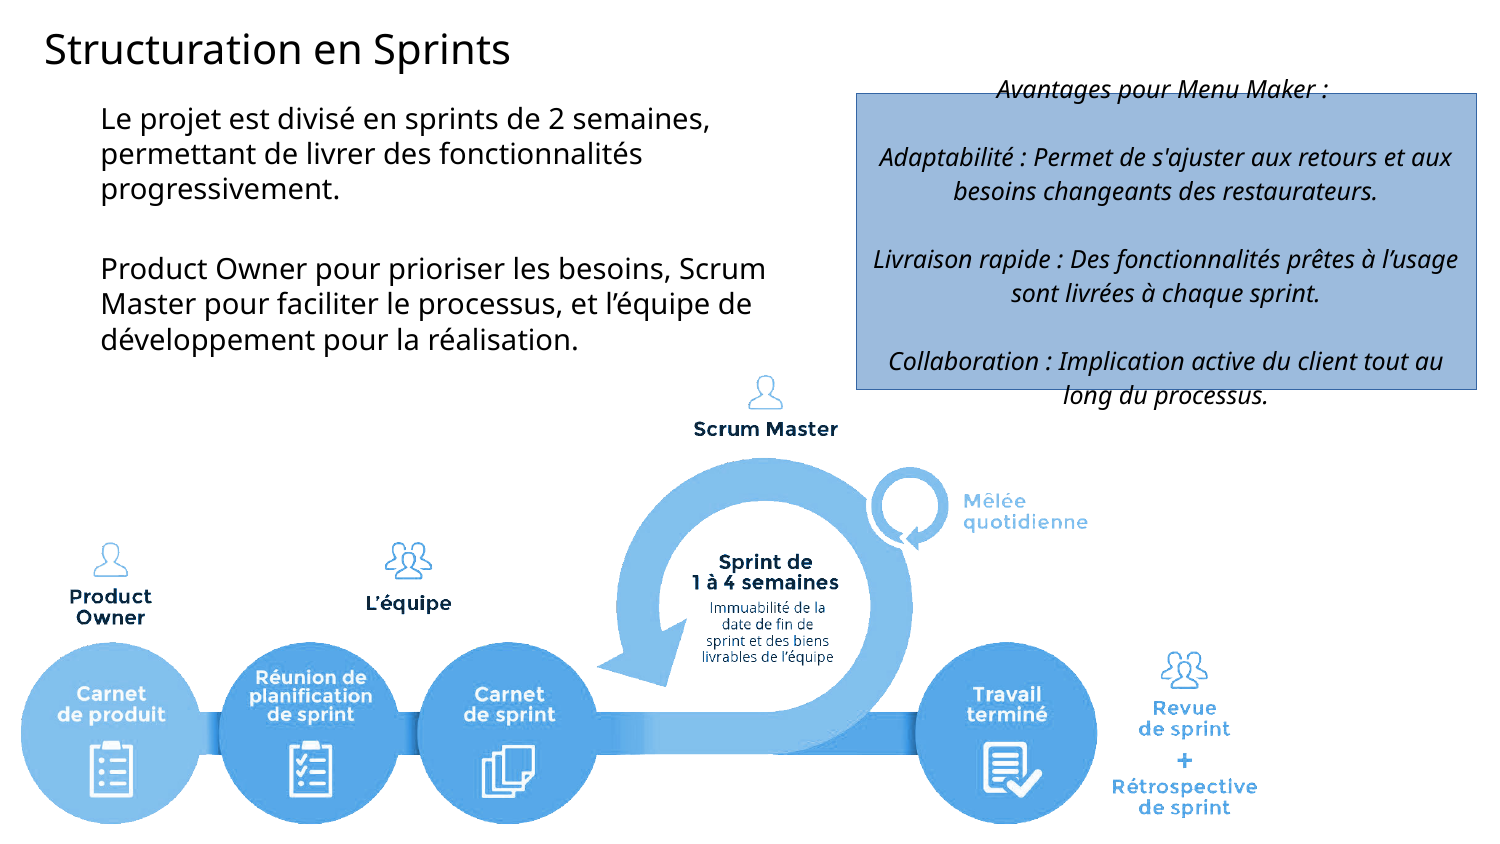

Structuration en Sprints
# Le projet est divisé en sprints de 2 semaines, permettant de livrer des fonctionnalités progressivement.
Product Owner pour prioriser les besoins, Scrum Master pour faciliter le processus, et l’équipe de développement pour la réalisation.
Avantages pour Menu Maker :
Adaptabilité : Permet de s'ajuster aux retours et aux besoins changeants des restaurateurs.
Livraison rapide : Des fonctionnalités prêtes à l’usage sont livrées à chaque sprint.
Collaboration : Implication active du client tout au long du processus.